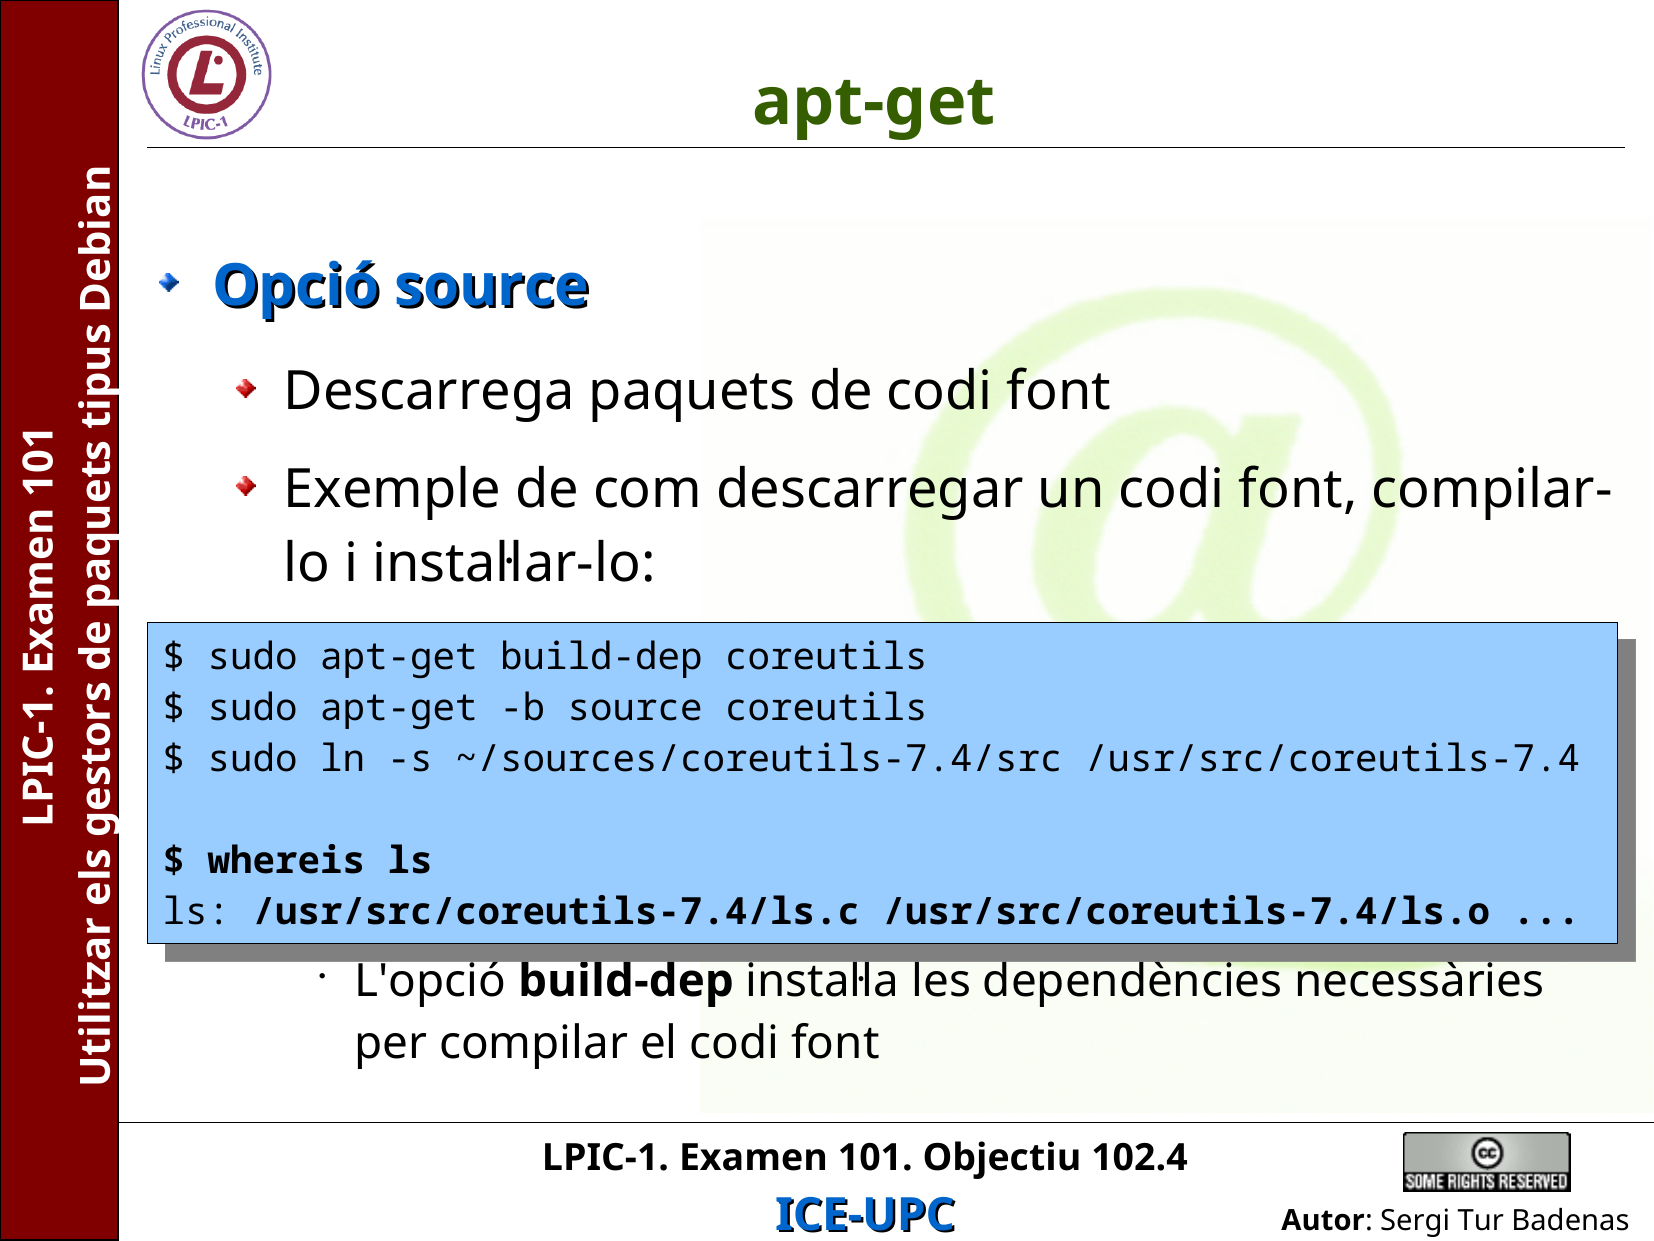

# apt-get
Opció source
Descarrega paquets de codi font
Exemple de com descarregar un codi font, compilar-lo i instal·lar-lo:
L'opció build-dep instal·la les dependències necessàries per compilar el codi font
$ sudo apt-get build-dep coreutils
$ sudo apt-get -b source coreutils
$ sudo ln -s ~/sources/coreutils-7.4/src /usr/src/coreutils-7.4
$ whereis ls
ls: /usr/src/coreutils-7.4/ls.c /usr/src/coreutils-7.4/ls.o ...